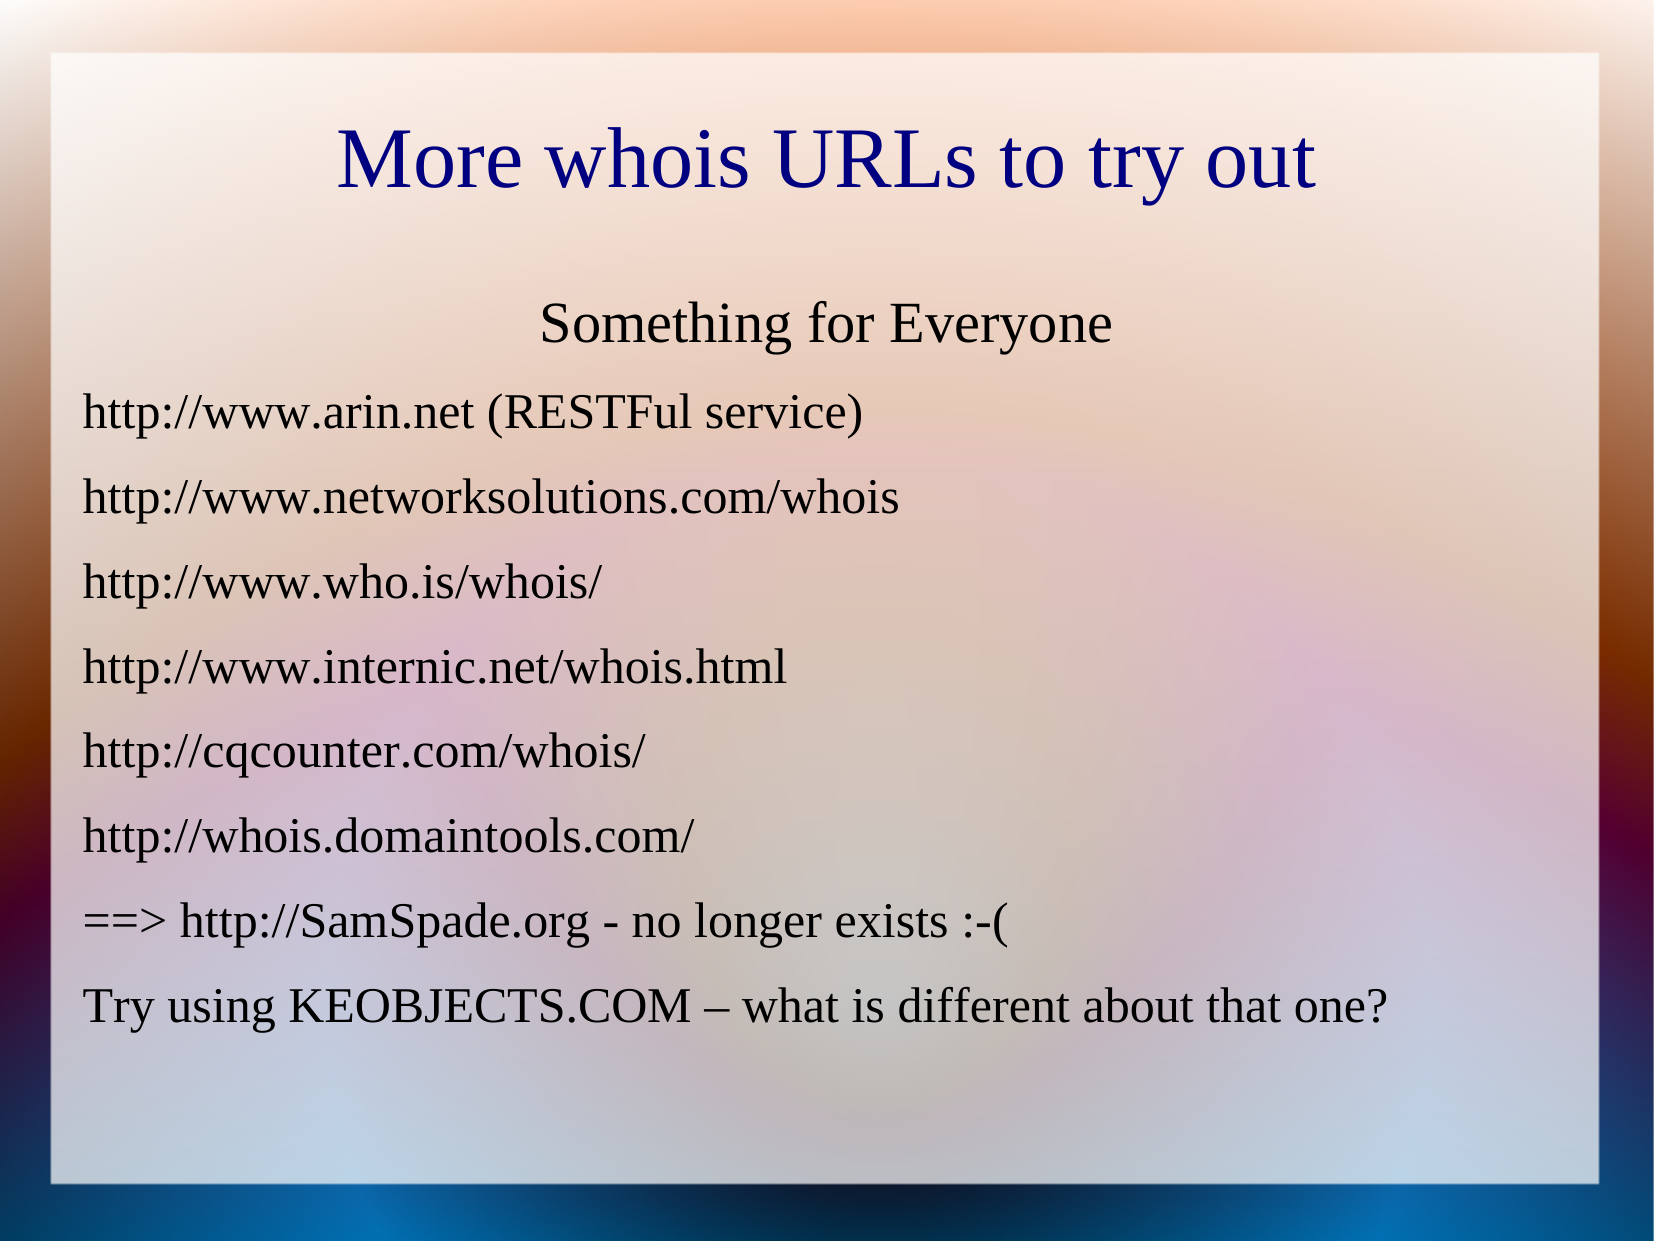

# More whois URLs to try out
Something for Everyone
http://www.arin.net (RESTFul service)
http://www.networksolutions.com/whois
http://www.who.is/whois/
http://www.internic.net/whois.html
http://cqcounter.com/whois/
http://whois.domaintools.com/
==> http://SamSpade.org - no longer exists :-(
Try using KEOBJECTS.COM – what is different about that one?